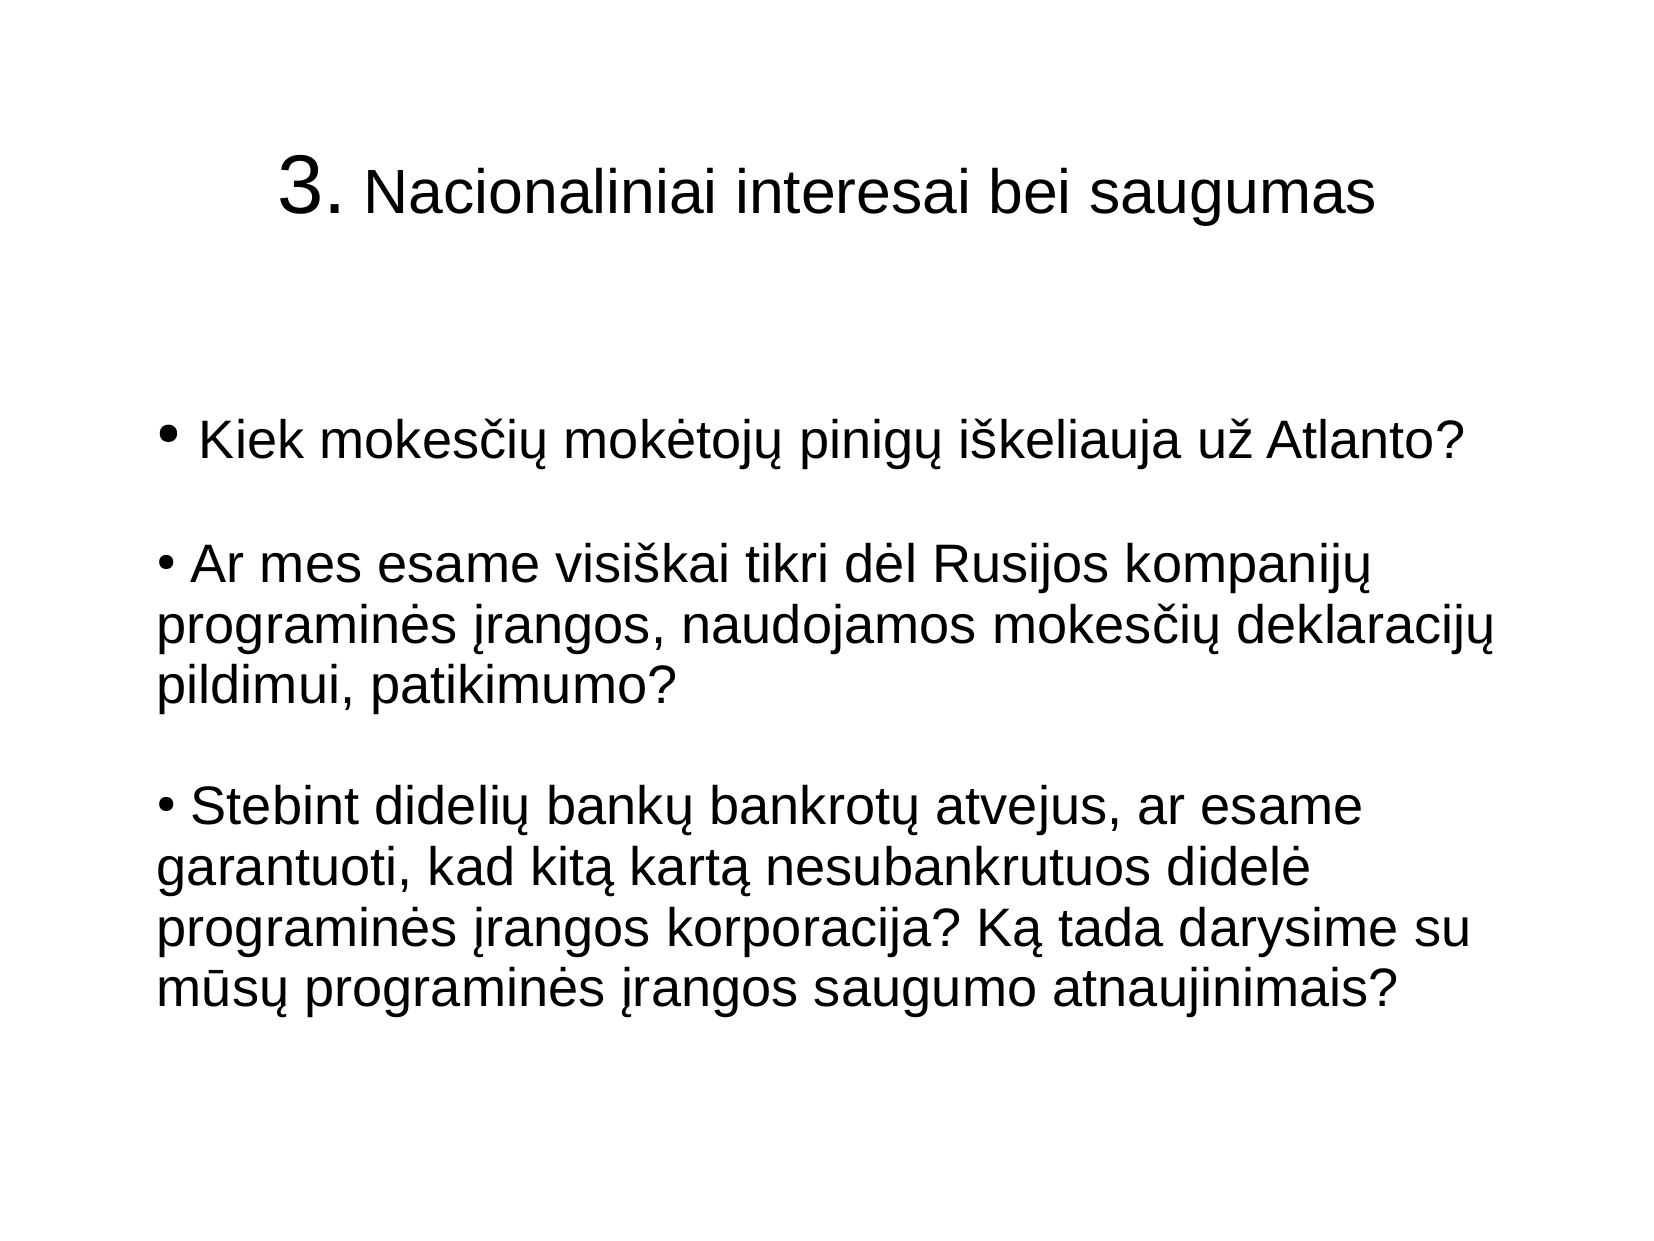

3. Nacionaliniai interesai bei saugumas
 Kiek mokesčių mokėtojų pinigų iškeliauja už Atlanto?
 Ar mes esame visiškai tikri dėl Rusijos kompanijų programinės įrangos, naudojamos mokesčių deklaracijų pildimui, patikimumo?
 Stebint didelių bankų bankrotų atvejus, ar esame garantuoti, kad kitą kartą nesubankrutuos didelė programinės įrangos korporacija? Ką tada darysime su mūsų programinės įrangos saugumo atnaujinimais?